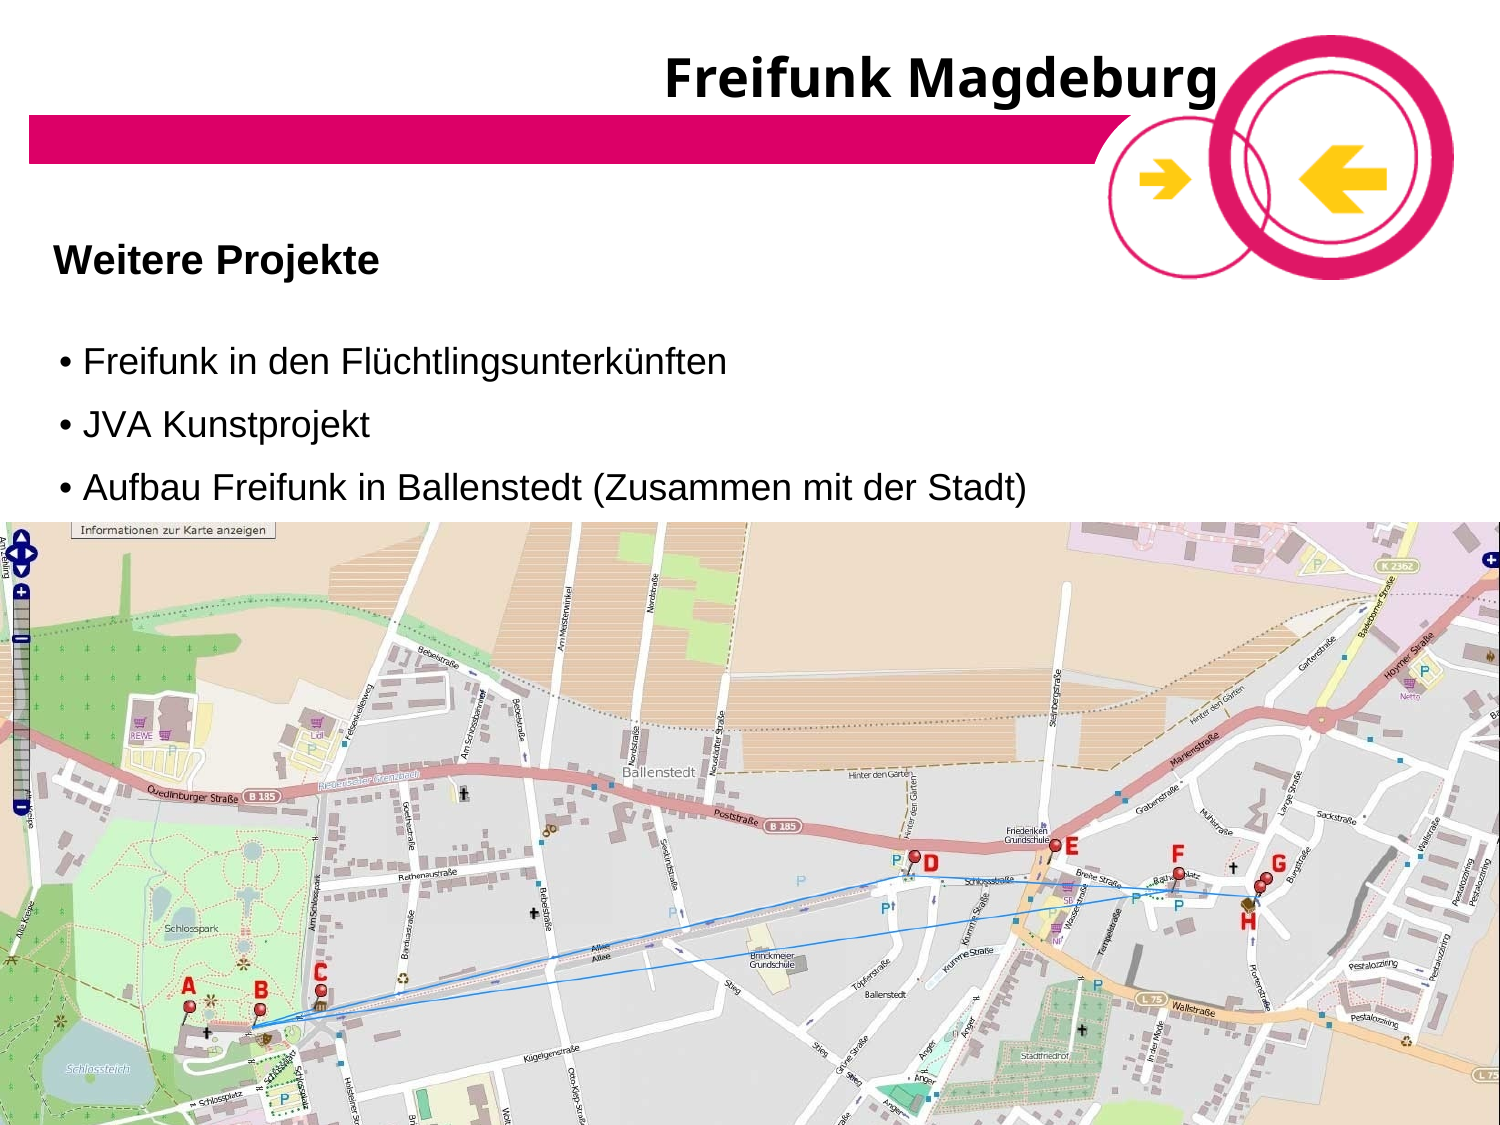

Weitere Projekte
 Freifunk in den Flüchtlingsunterkünften
 JVA Kunstprojekt
 Aufbau Freifunk in Ballenstedt (Zusammen mit der Stadt)
22